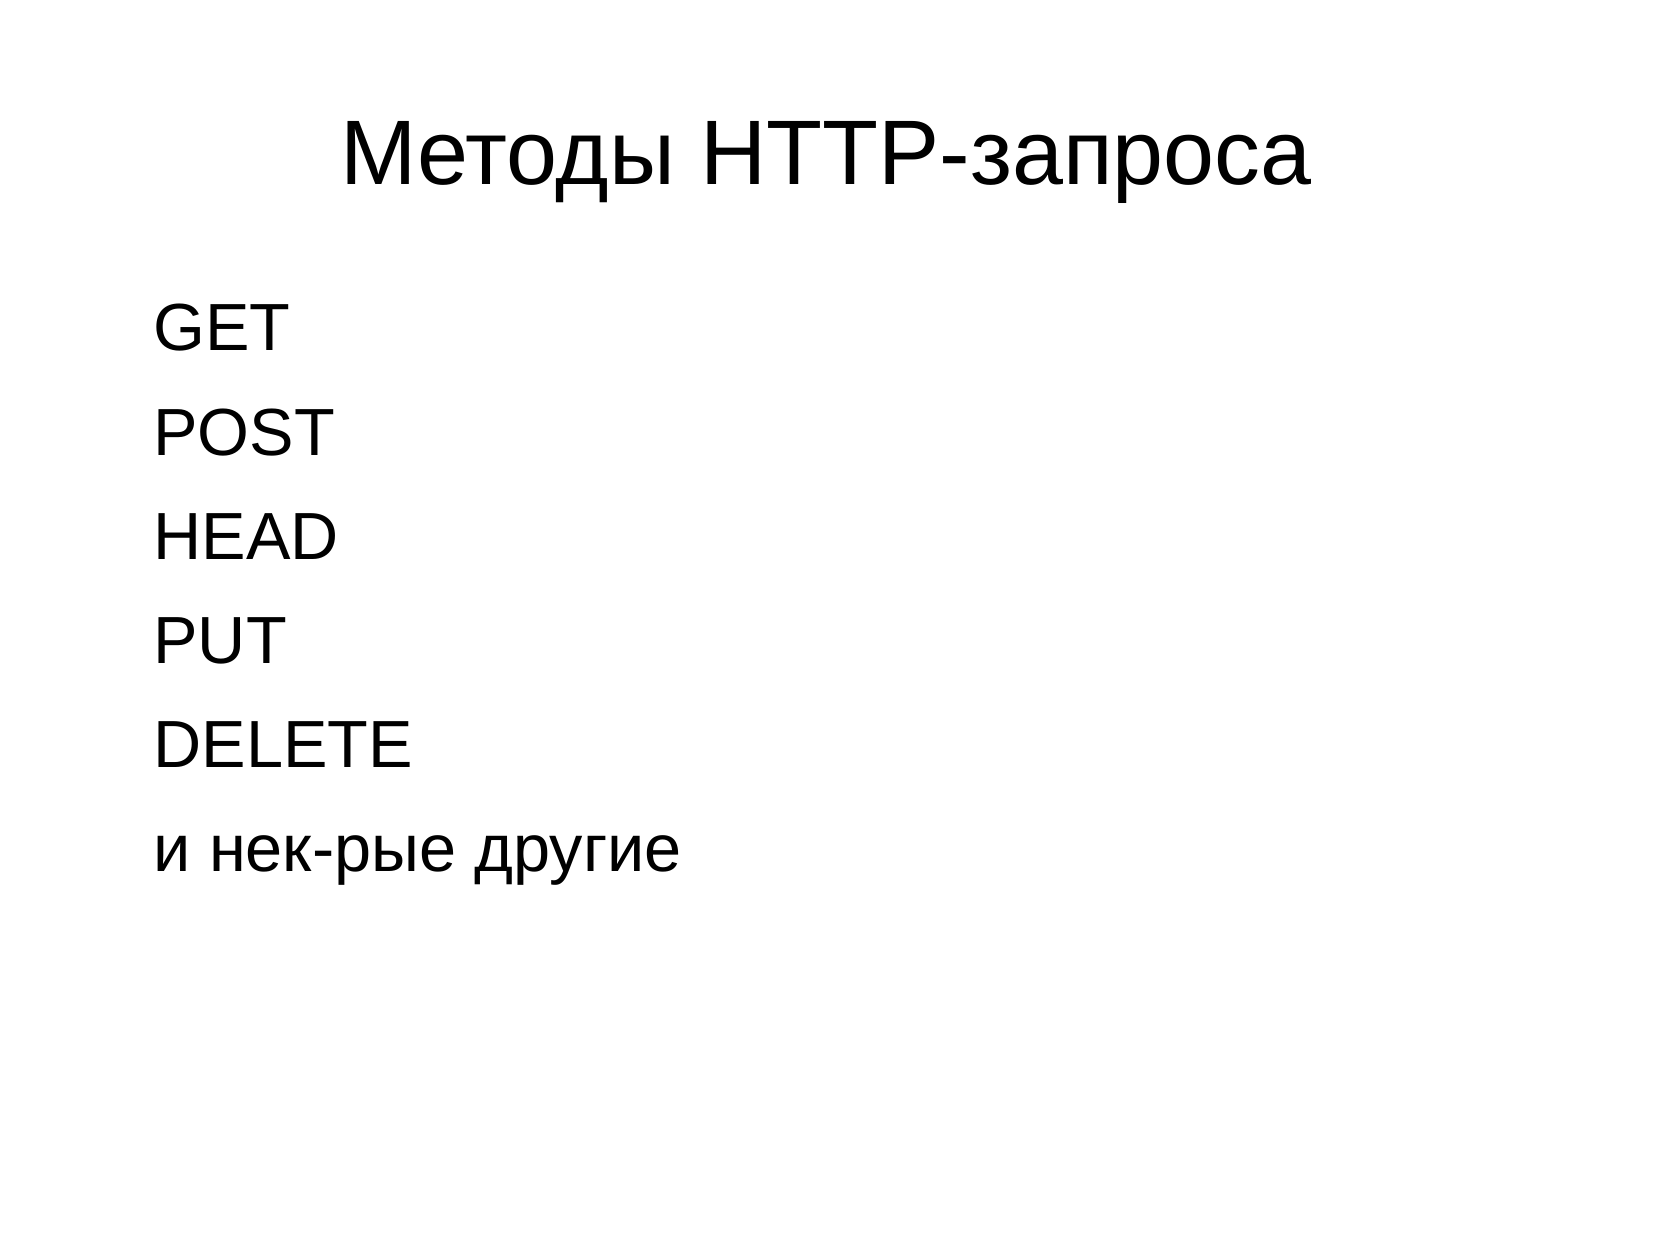

# Методы HTTP-запроса
GET
POST
HEAD
PUT
DELETE
и нек-рые другие